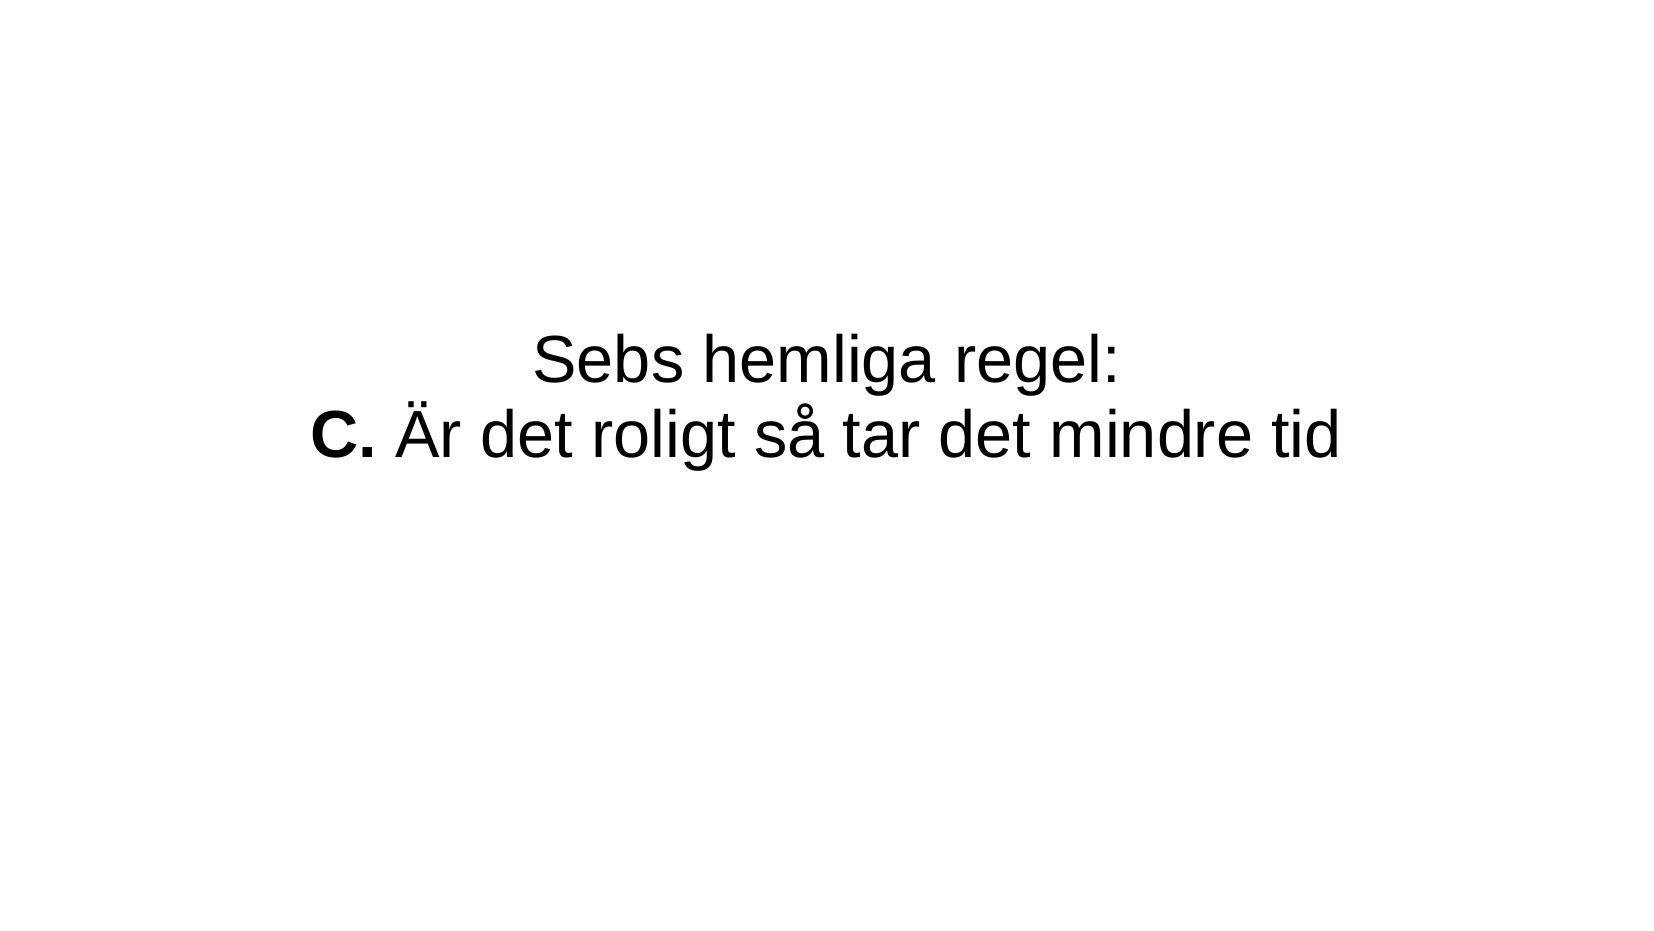

# Sebs hemliga regel:
C. Är det roligt så tar det mindre tid